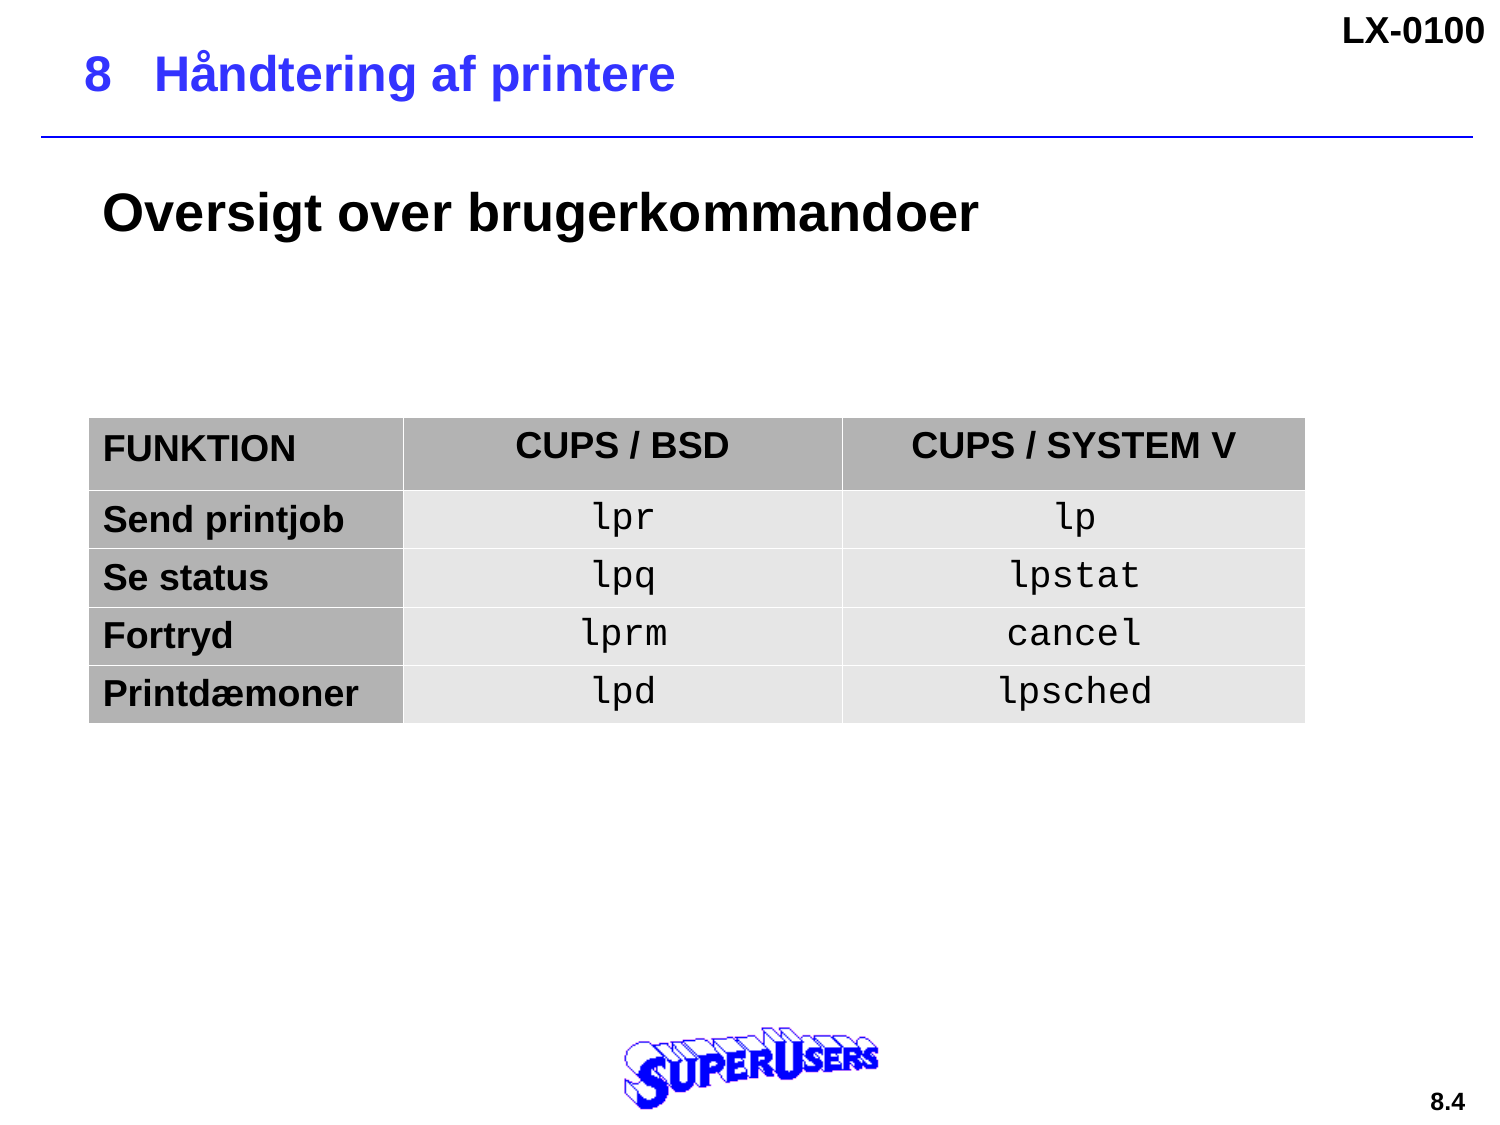

# 8 Håndtering af printere
Oversigt over brugerkommandoer
| FUNKTION | CUPS / BSD | CUPS / SYSTEM V |
| --- | --- | --- |
| Send printjob | lpr | lp |
| Se status | lpq | lpstat |
| Fortryd | lprm | cancel |
| Printdæmoner | lpd | lpsched |